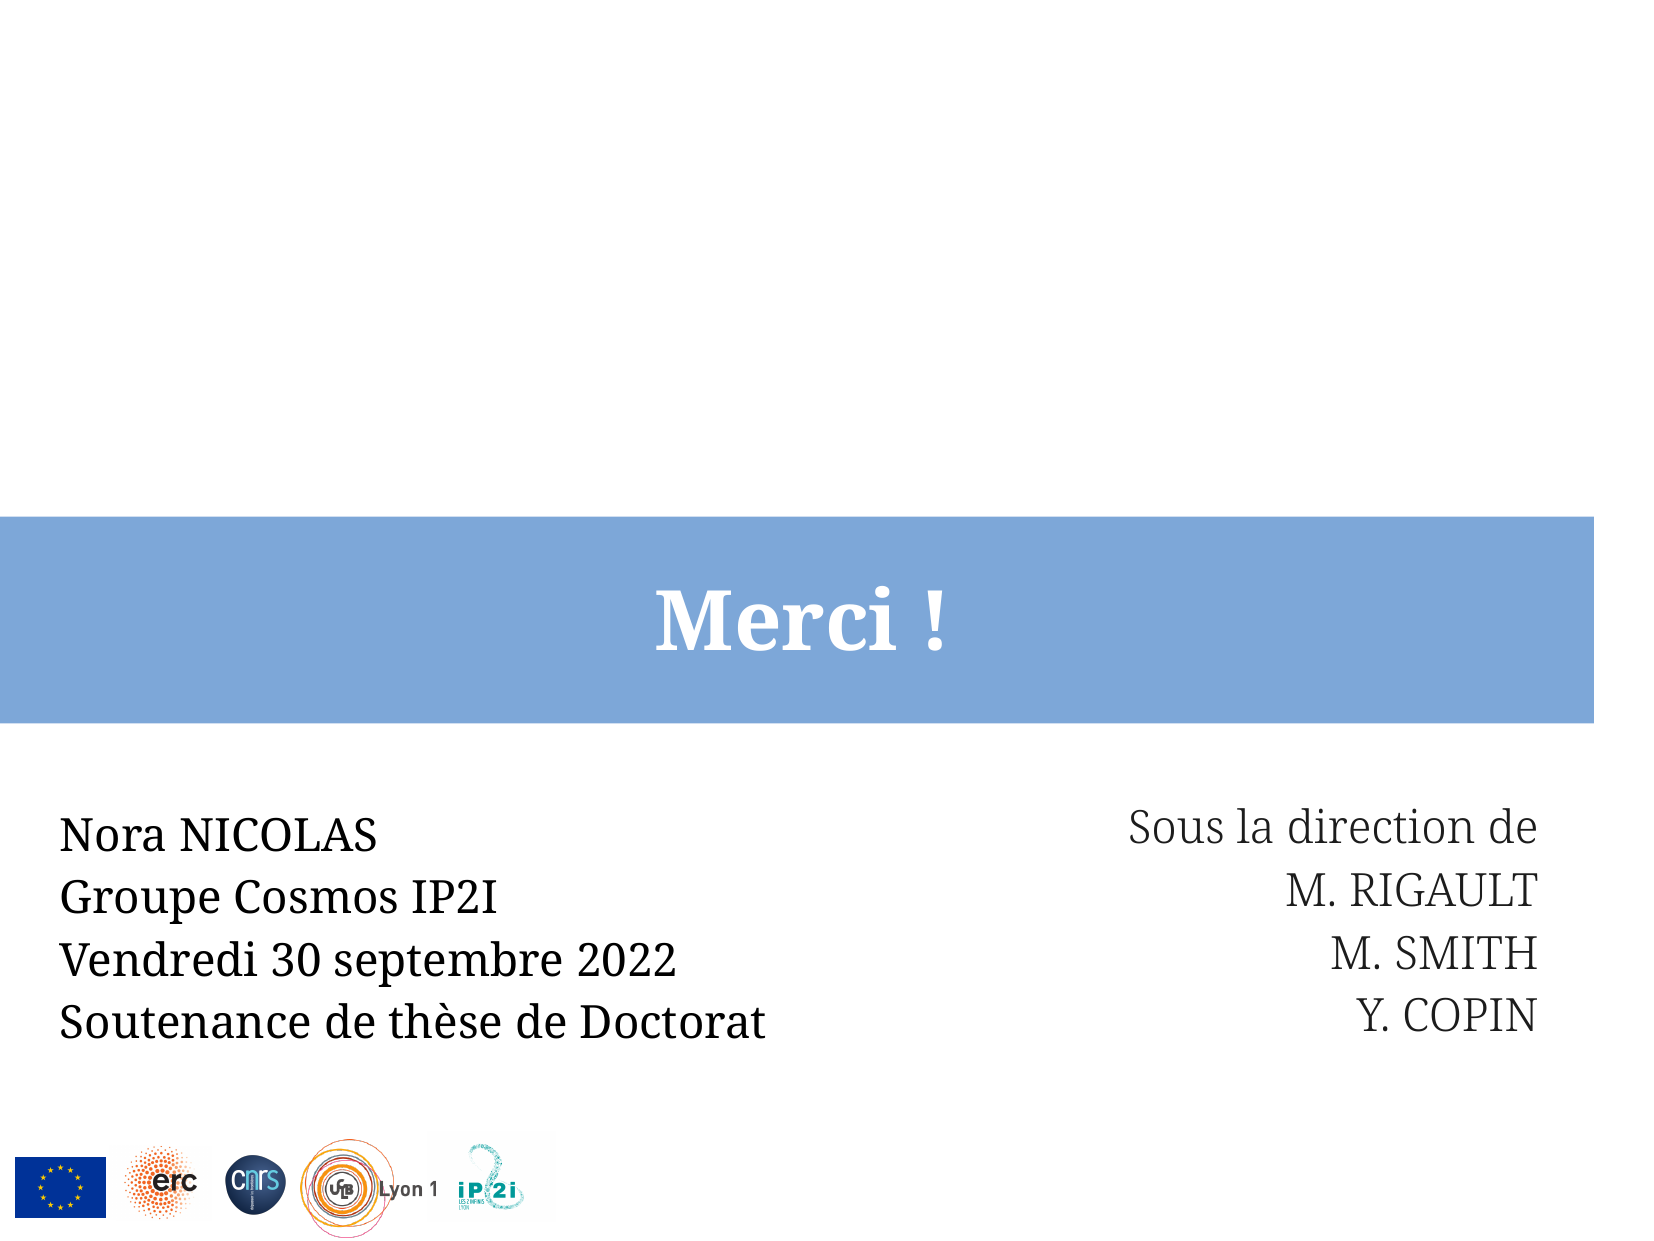

# Merci !
Nora NICOLAS
Groupe Cosmos IP2I
Vendredi 30 septembre 2022
Soutenance de thèse de Doctorat
Sous la direction de
M. RIGAULT
M. SMITH
Y. COPIN